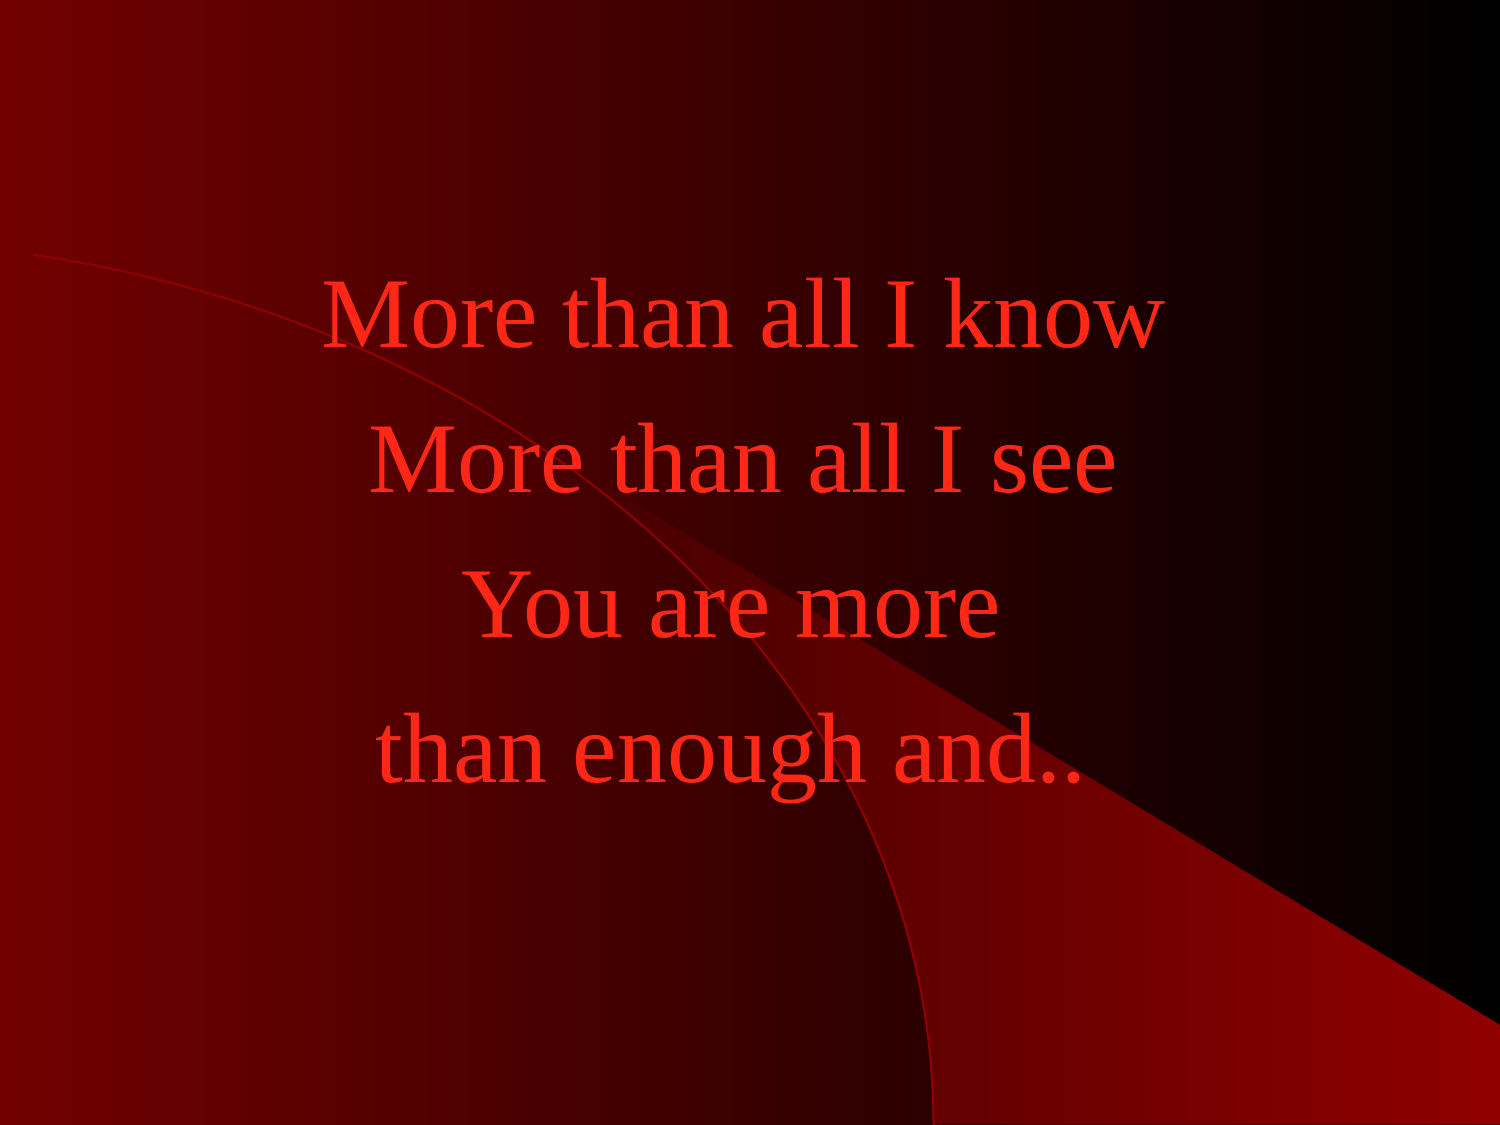

# More than all I know
More than all I see
You are more
than enough and..